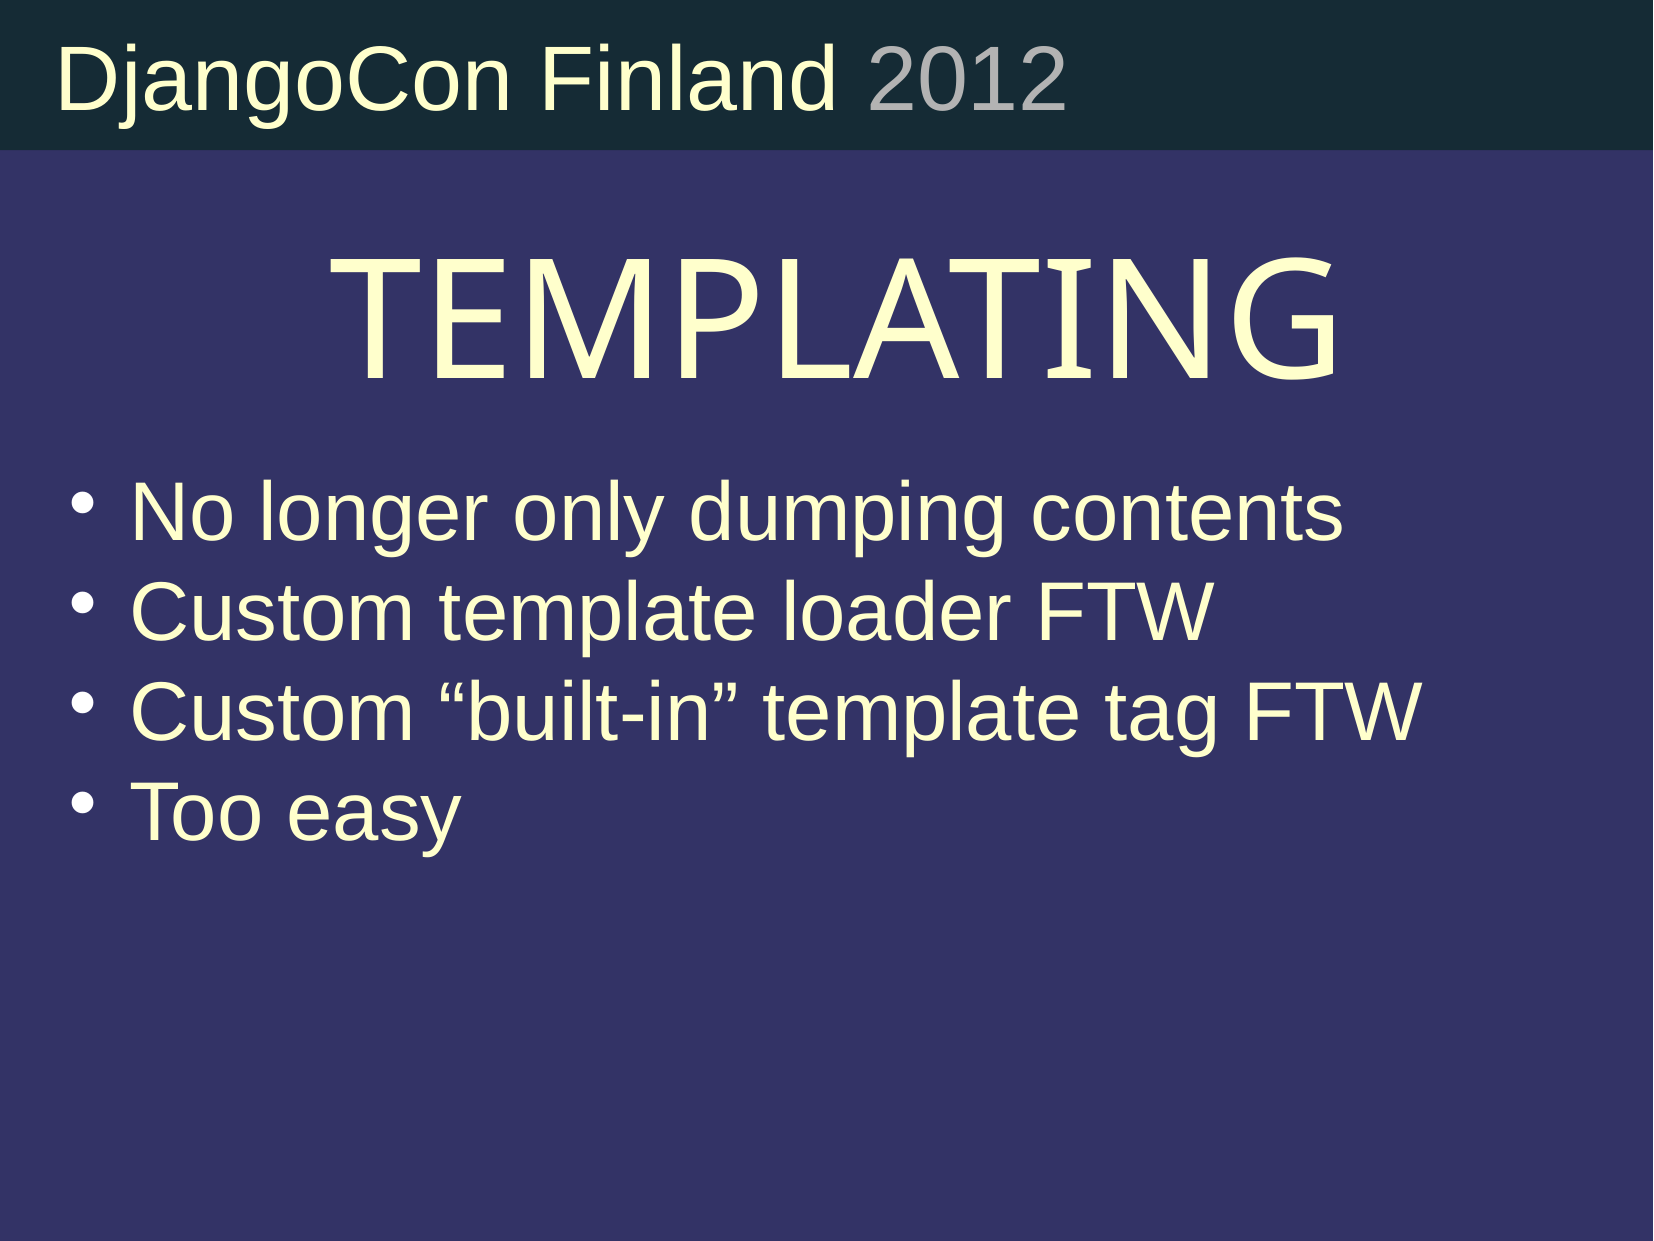

# DjangoCon Finland 2012
TEMPLATING
 No longer only dumping contents
 Custom template loader FTW
 Custom “built-in” template tag FTW
 Too easy